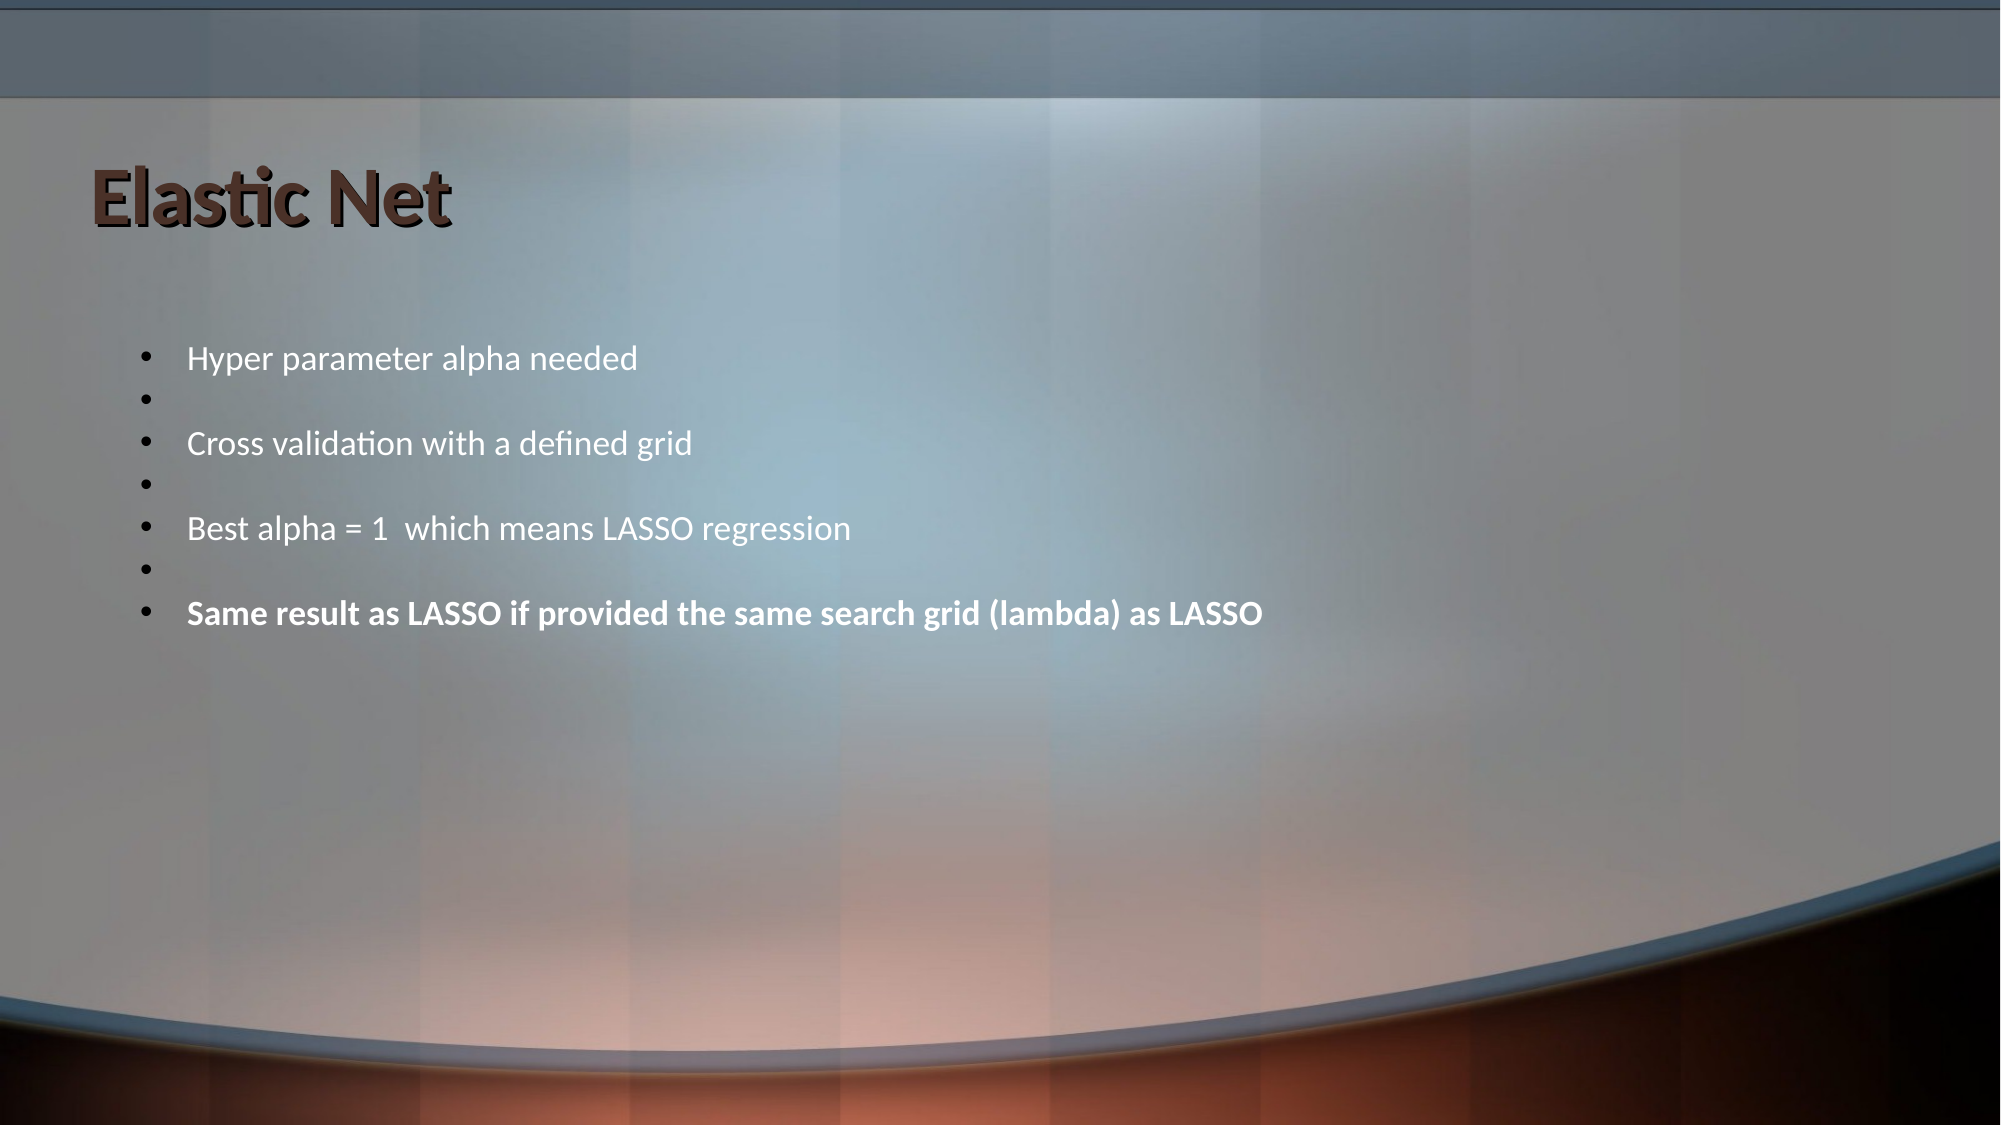

# Elastic Net
Hyper parameter alpha needed
Cross validation with a defined grid
Best alpha = 1 which means LASSO regression
Same result as LASSO if provided the same search grid (lambda) as LASSO